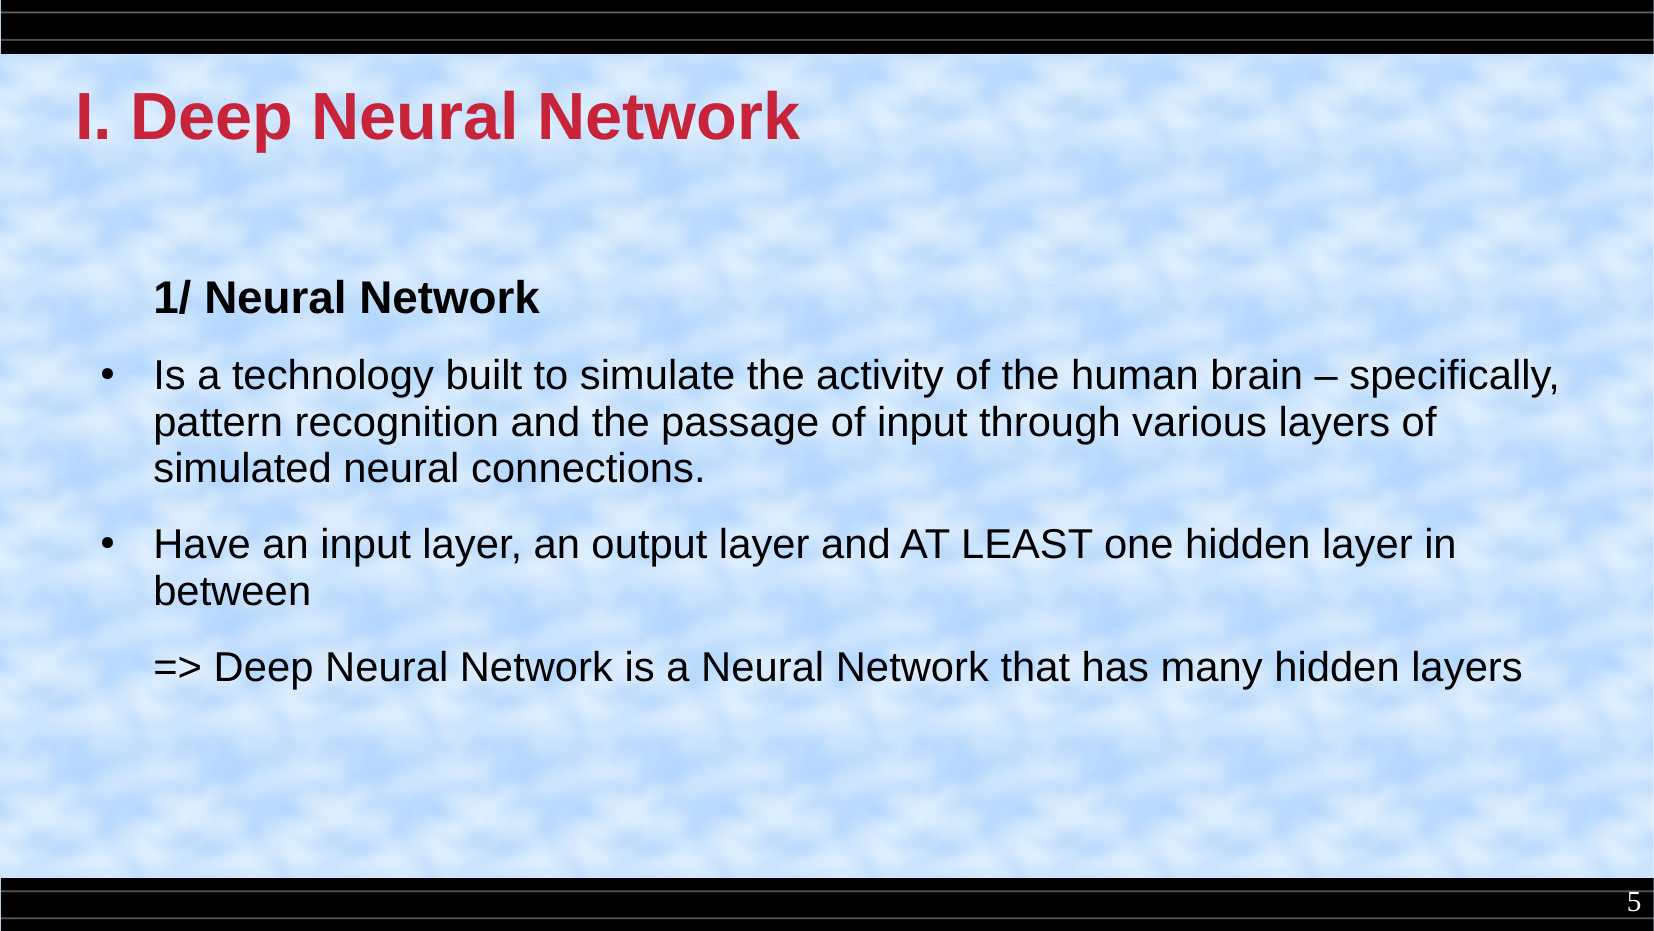

# I. Deep Neural Network
1/ Neural Network
Is a technology built to simulate the activity of the human brain – specifically, pattern recognition and the passage of input through various layers of simulated neural connections.
Have an input layer, an output layer and AT LEAST one hidden layer in between
=> Deep Neural Network is a Neural Network that has many hidden layers